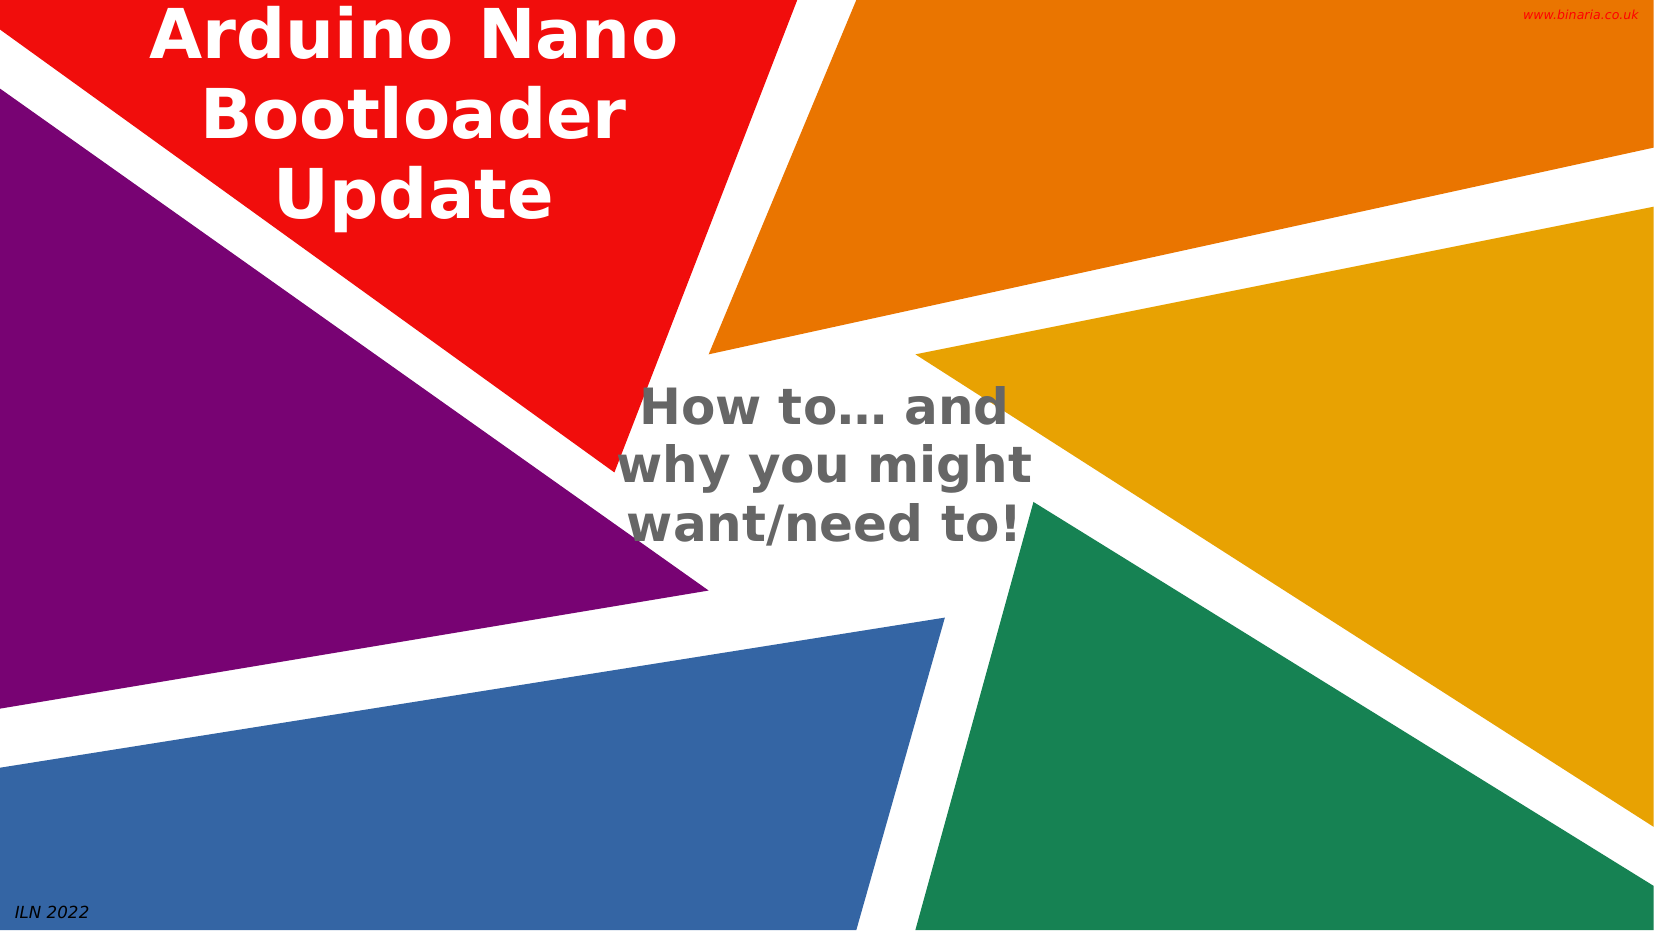

Arduino Nano Bootloader Update
www.binaria.co.uk
# How to… and why you might want/need to!
ILN 2022